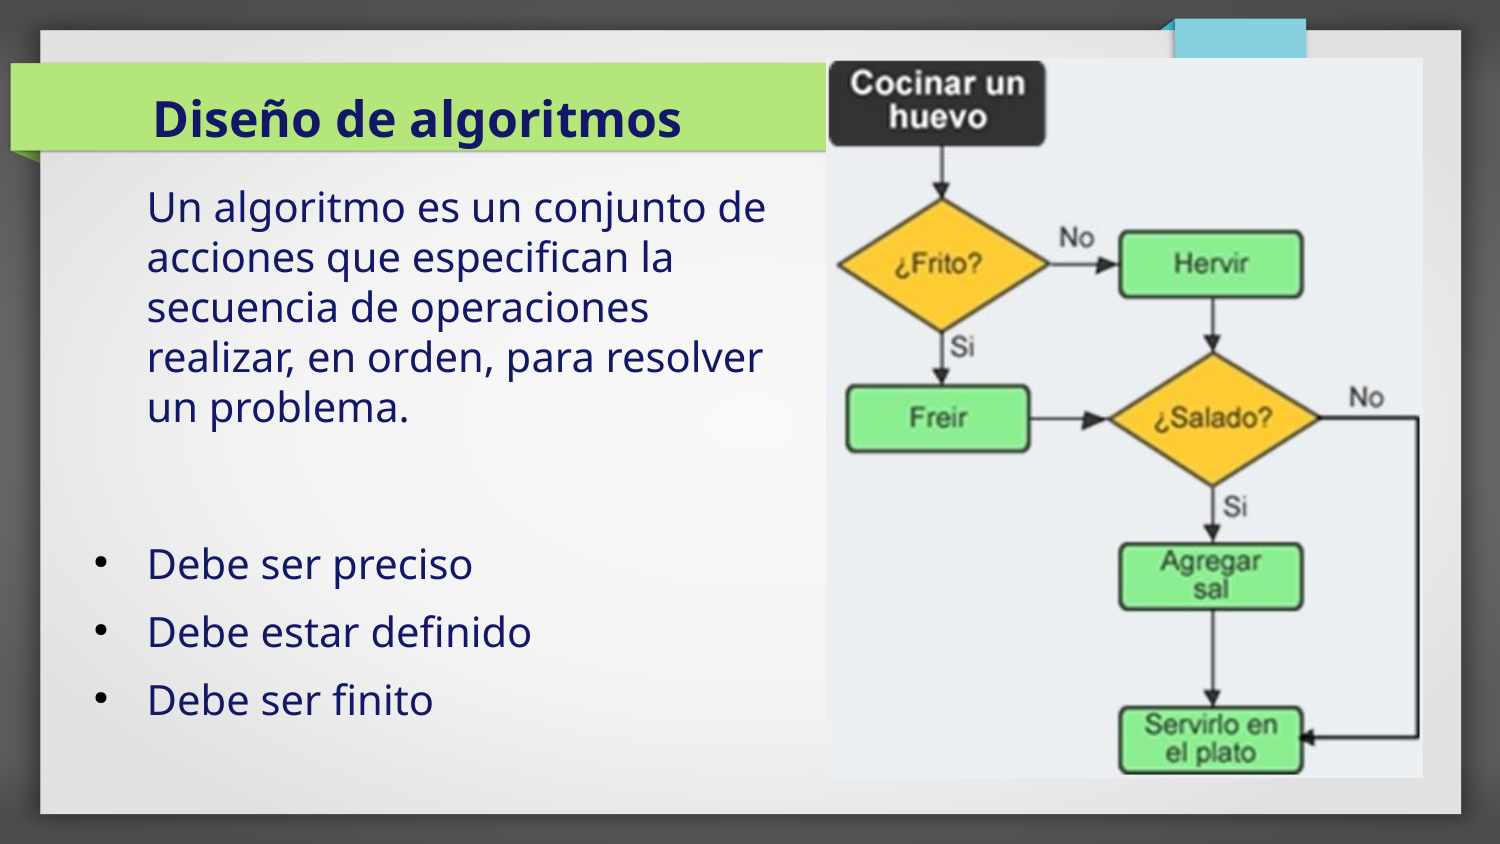

# Diseño de algoritmos
Un algoritmo es un conjunto de acciones que especifican la secuencia de operaciones realizar, en orden, para resolver un problema.
Debe ser preciso
Debe estar definido
Debe ser finito